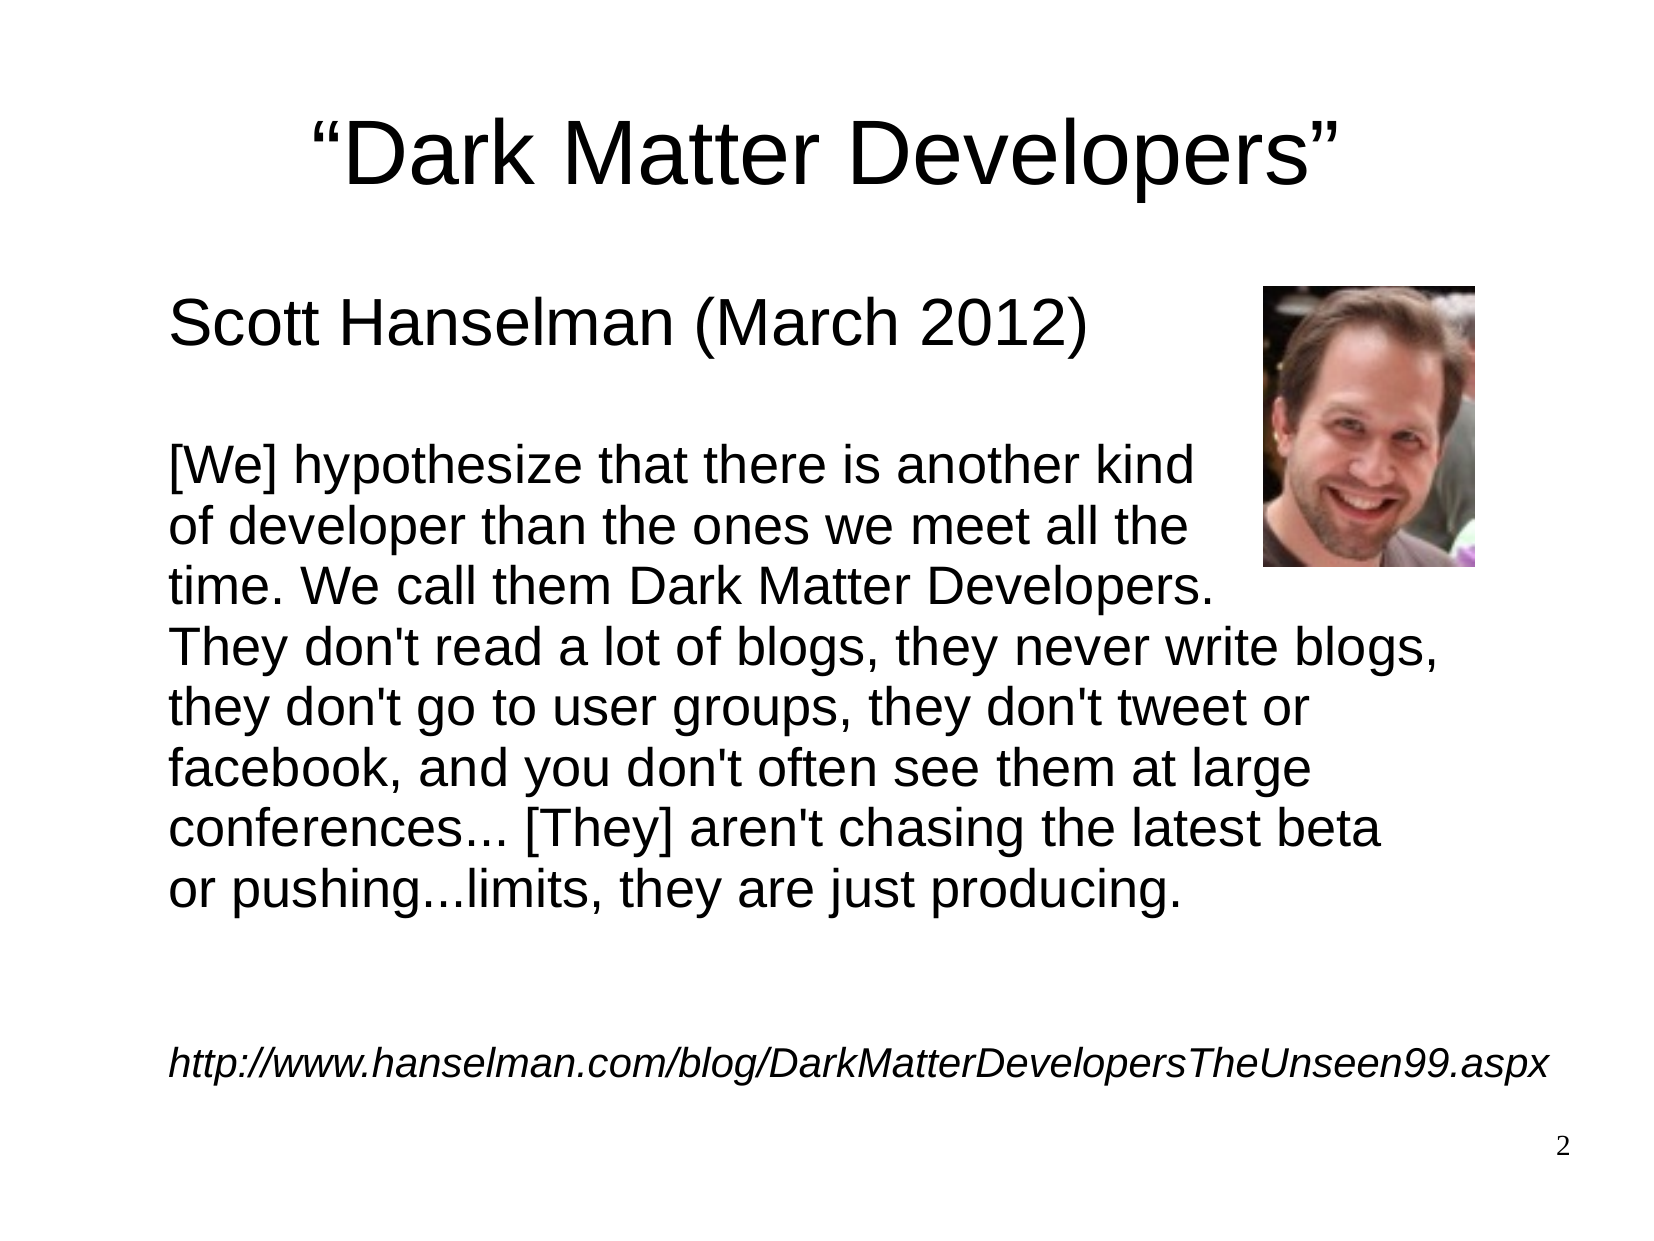

# “Dark Matter Developers”
Scott Hanselman (March 2012)
[We] hypothesize that there is another kind
of developer than the ones we meet all the
time. We call them Dark Matter Developers.
They don't read a lot of blogs, they never write blogs,
they don't go to user groups, they don't tweet or
facebook, and you don't often see them at large
conferences... [They] aren't chasing the latest beta
or pushing...limits, they are just producing.
http://www.hanselman.com/blog/DarkMatterDevelopersTheUnseen99.aspx
2